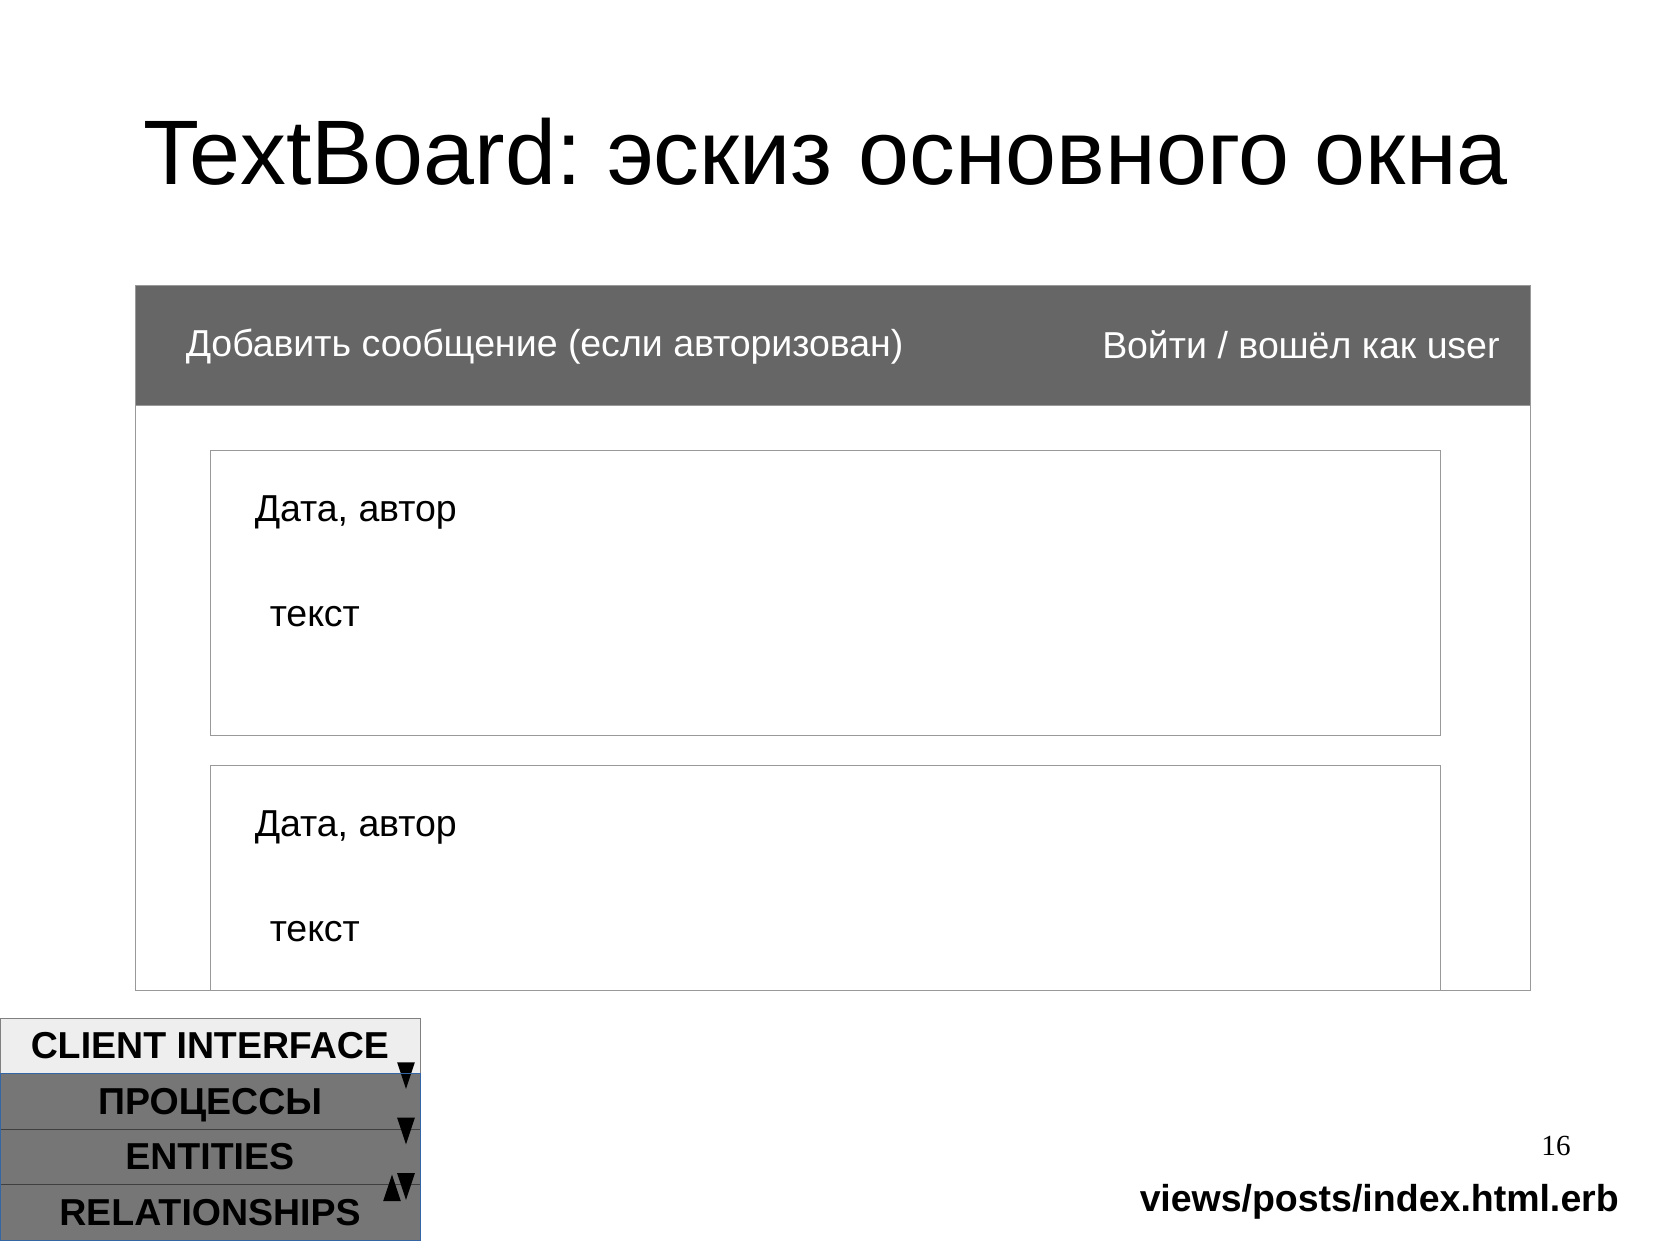

# TextBoard: эскиз основного окна
Добавить сообщение (если авторизован)
Войти / вошёл как user
Дата, автор
текст
Дата, автор
текст
CLIENT INTERFACE
ПРОЦЕССЫ
ENTITIES
RELATIONSHIPS
16
views/posts/index.html.erb